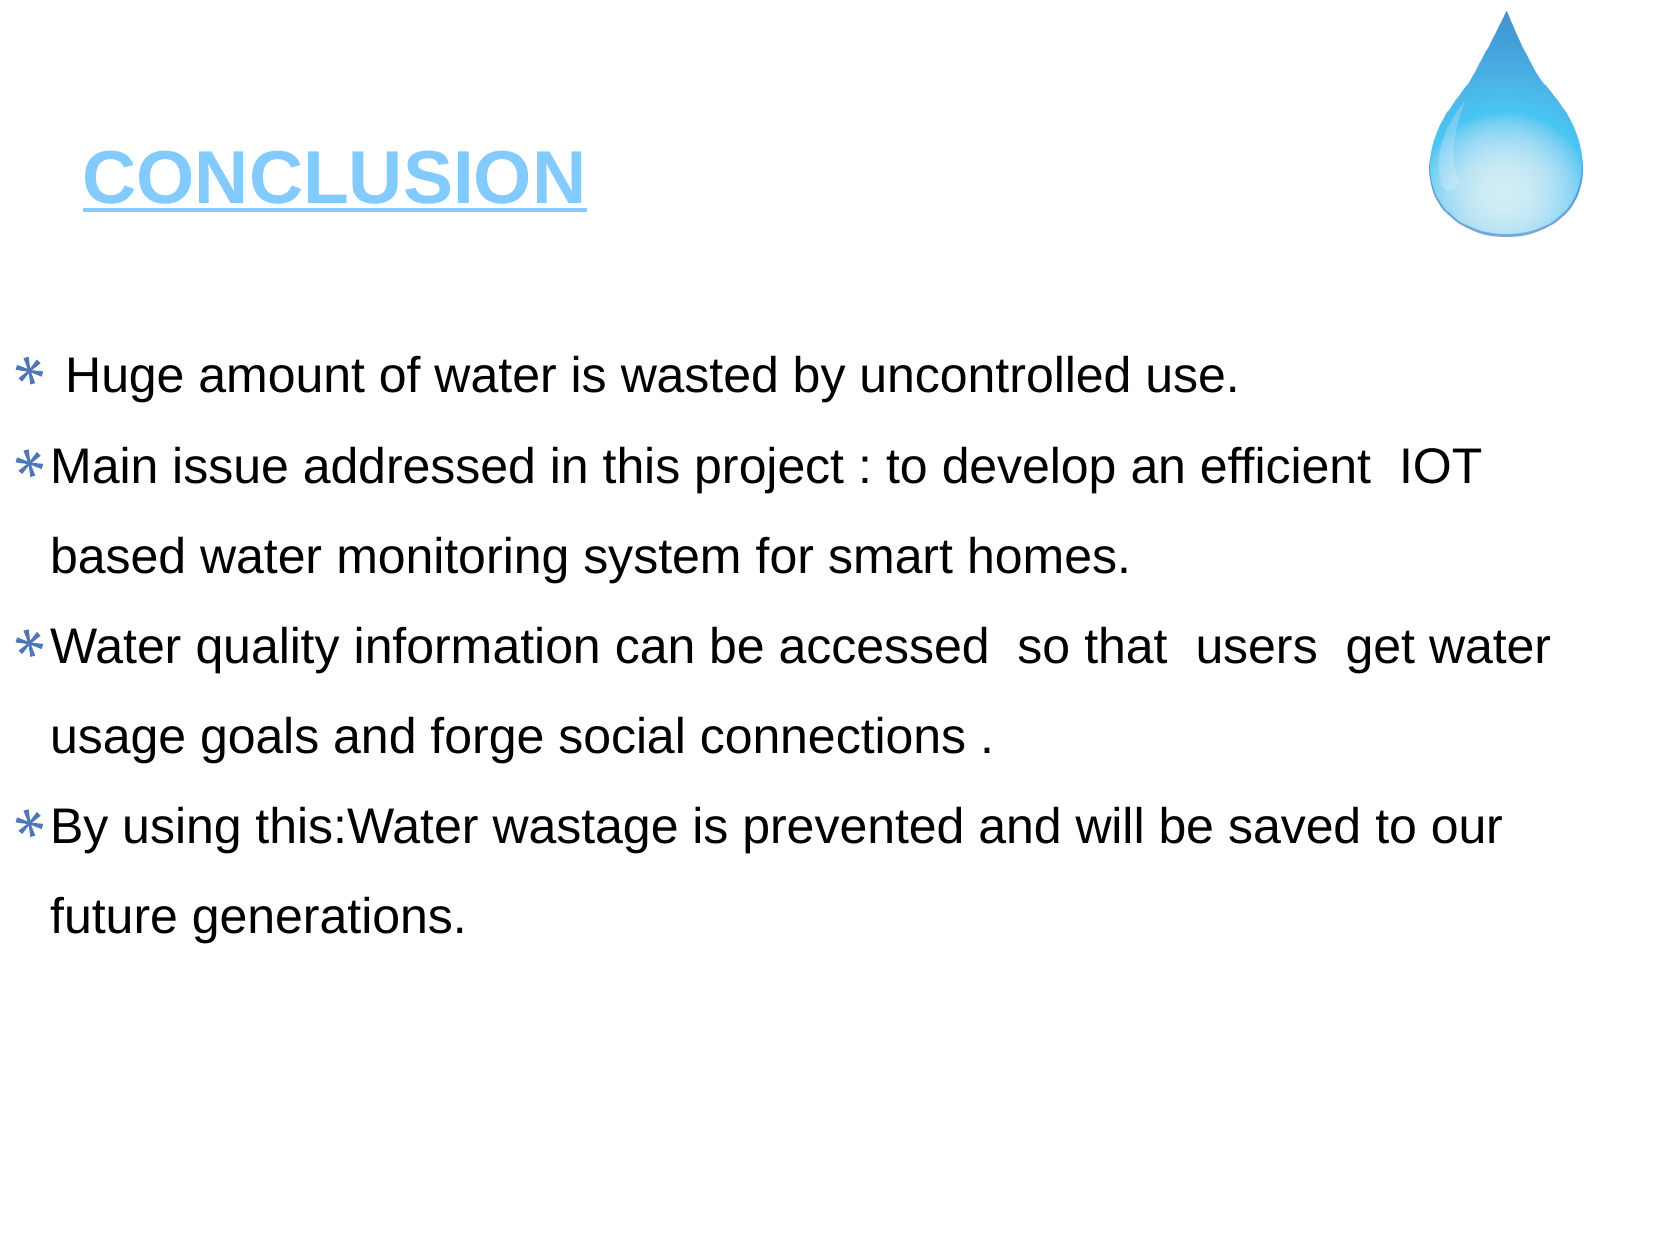

# CONCLUSION
 Huge amount of water is wasted by uncontrolled use.
Main issue addressed in this project : to develop an efficient IOT based water monitoring system for smart homes.
Water quality information can be accessed so that users get water usage goals and forge social connections .
By using this:Water wastage is prevented and will be saved to our future generations.